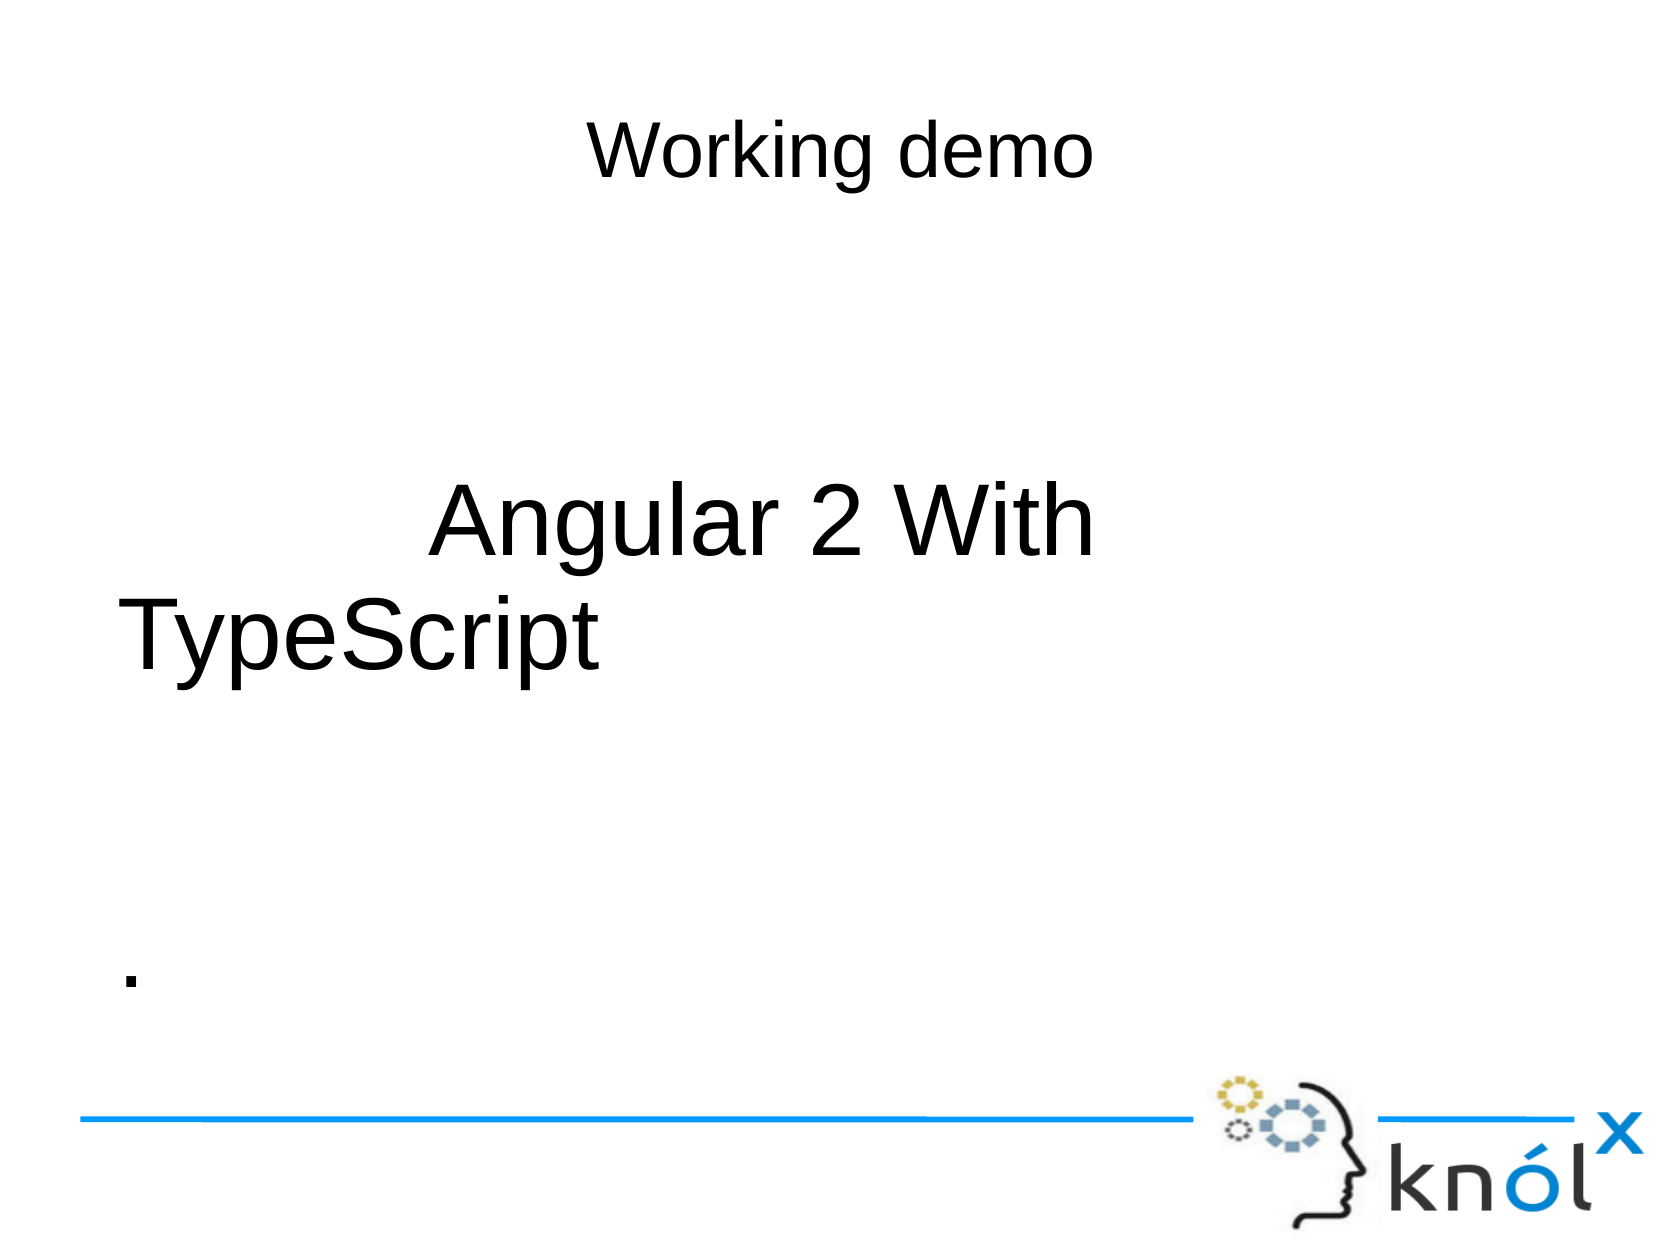

# Working demo
 Angular 2 With TypeScript
.